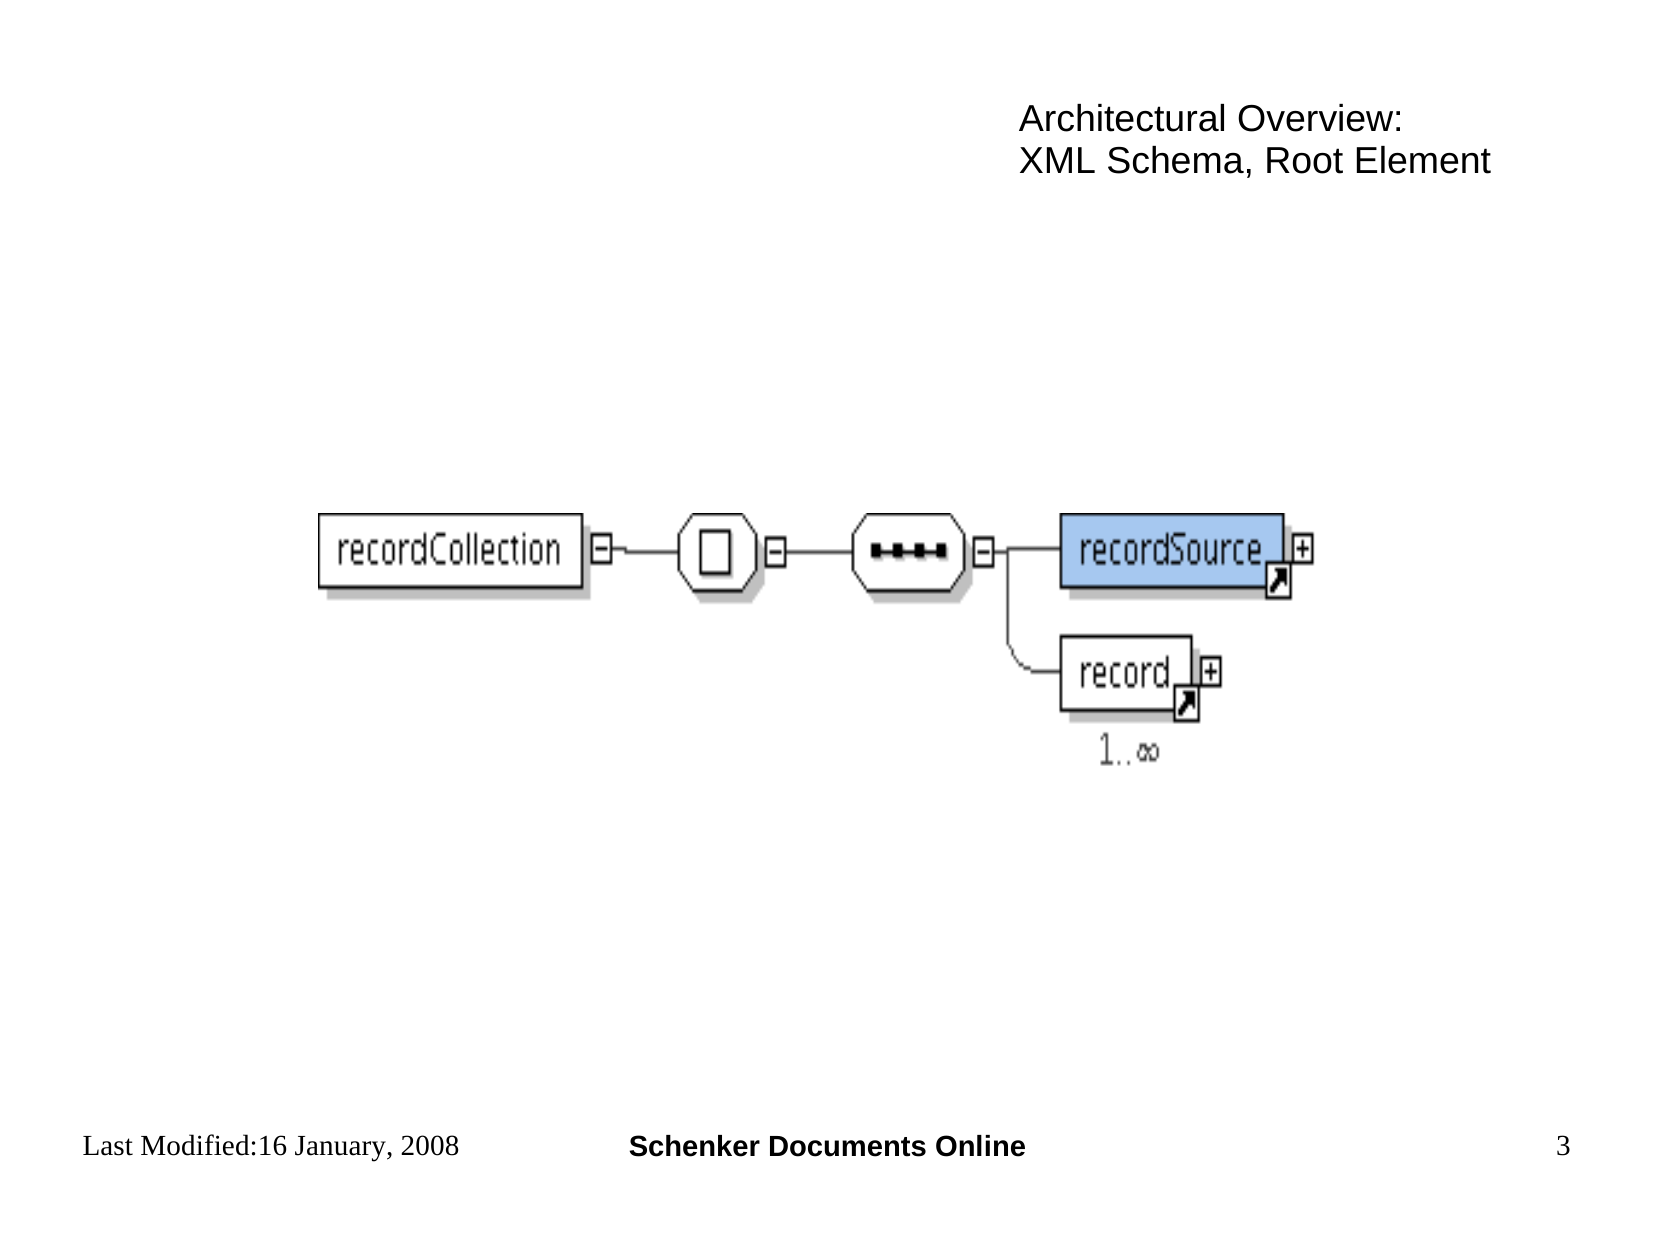

Architectural Overview:
XML Schema, Root Element
3